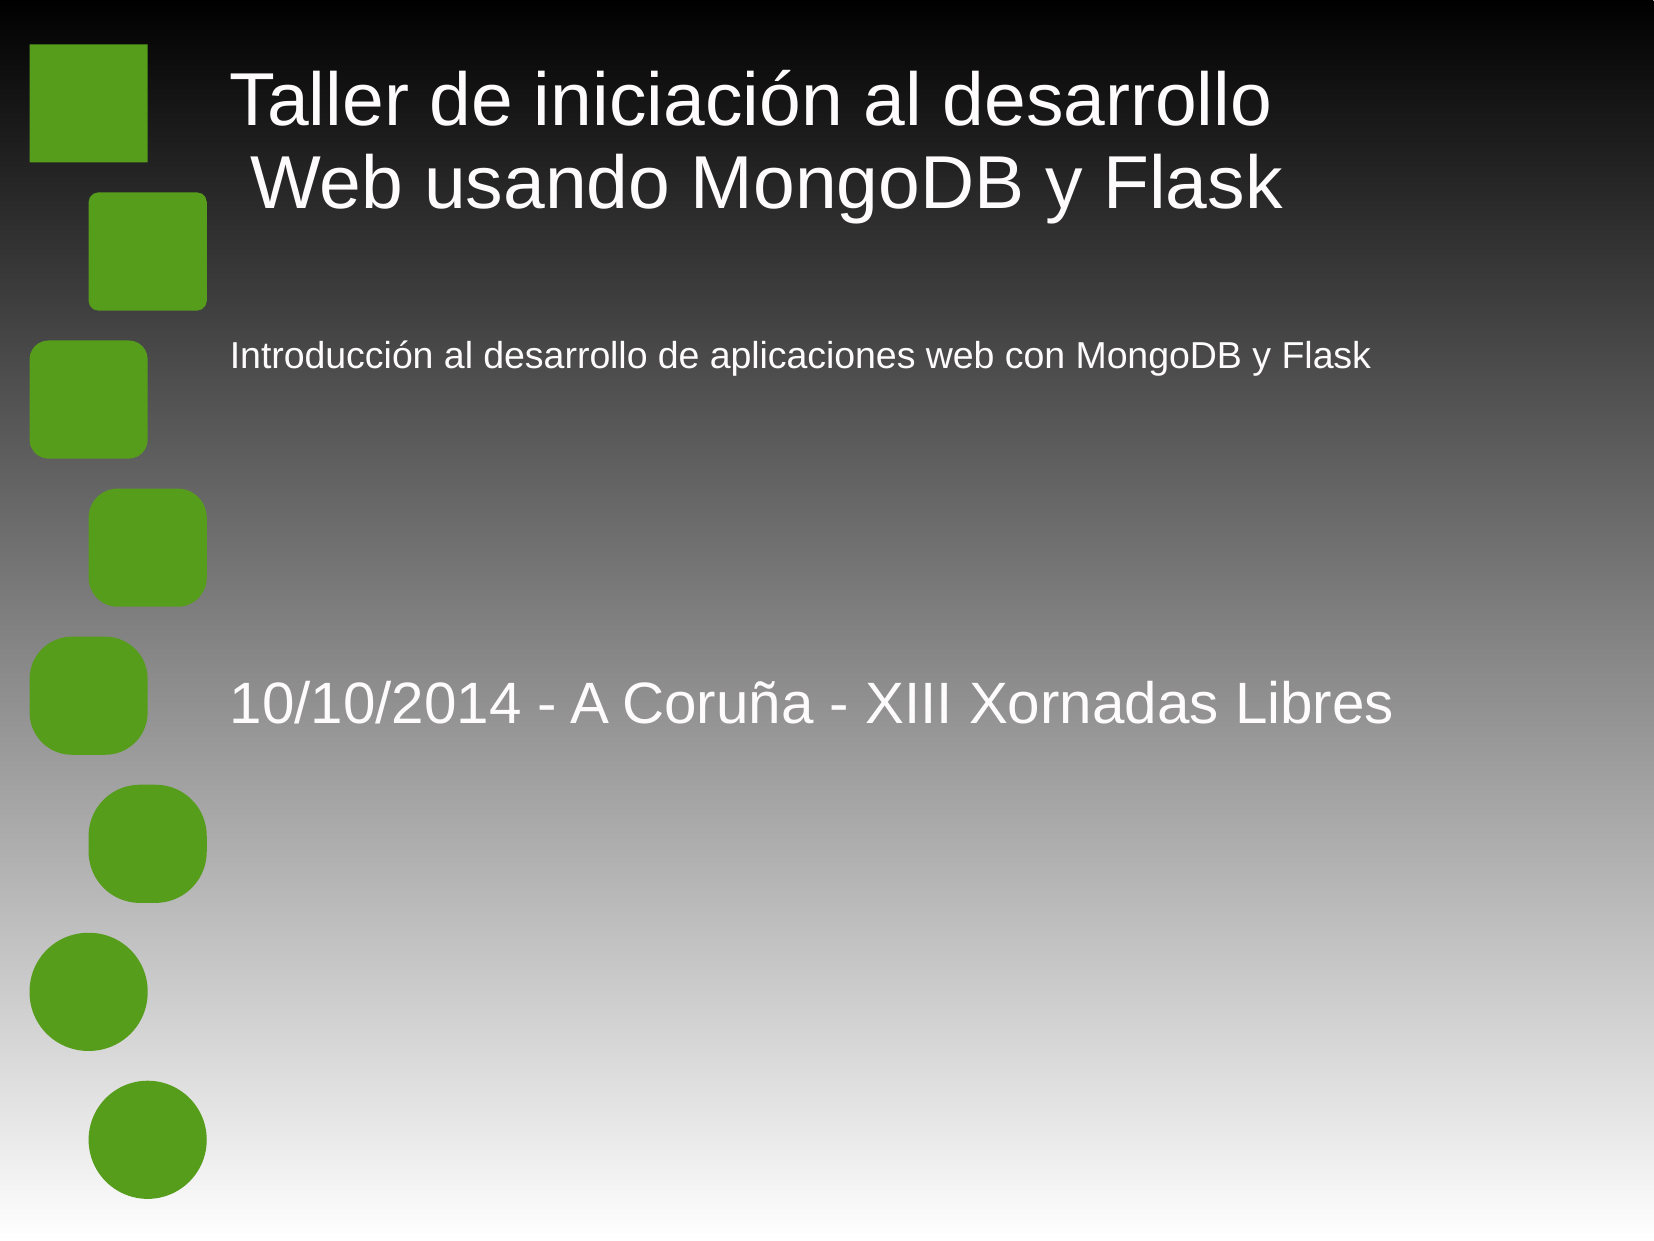

Taller de iniciación al desarrollo
 Web usando MongoDB y Flask
Introducción al desarrollo de aplicaciones web con MongoDB y Flask
10/10/2014 - A Coruña - XIII Xornadas Libres